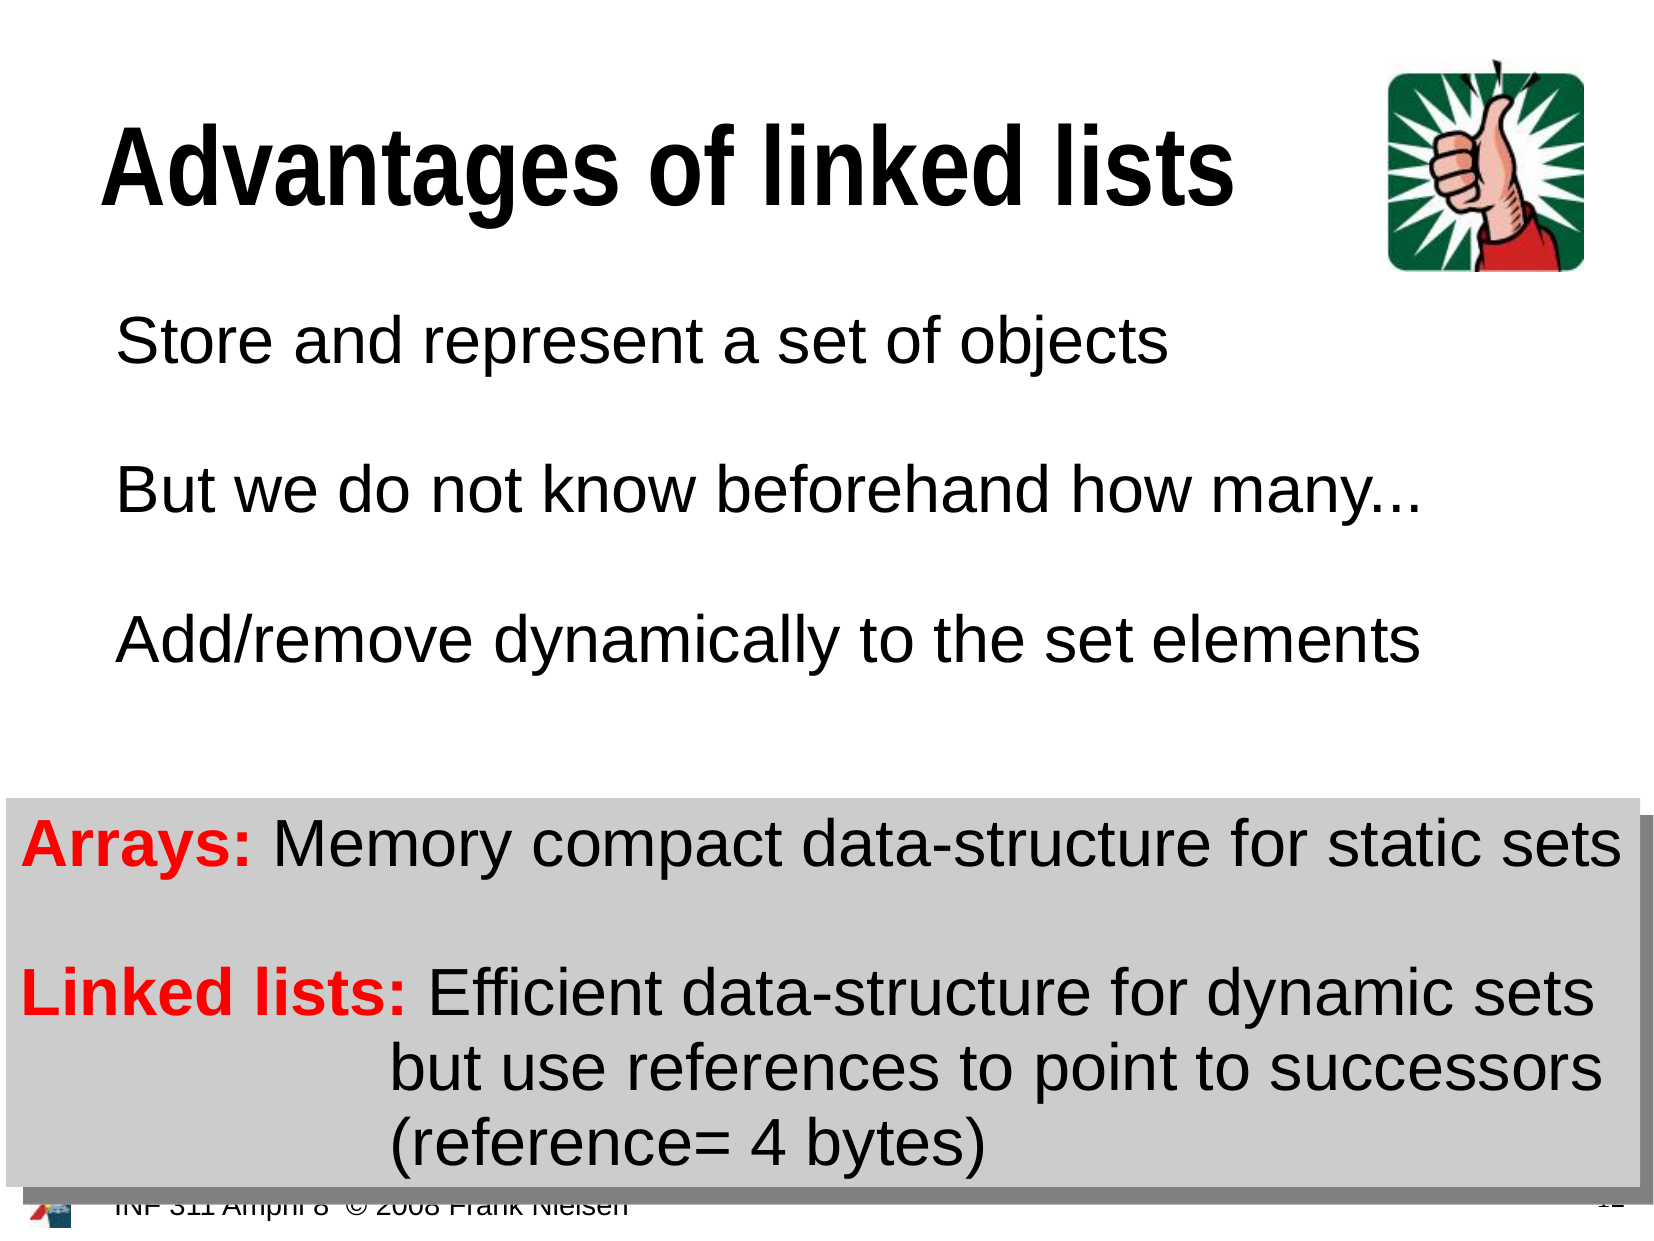

Advantages of linked lists
 Store and represent a set of objects
 But we do not know beforehand how many...
 Add/remove dynamically to the set elements
Arrays: Memory compact data-structure for static sets
Linked lists: Efficient data-structure for dynamic sets
					but use references to point to successors
					(reference= 4 bytes)